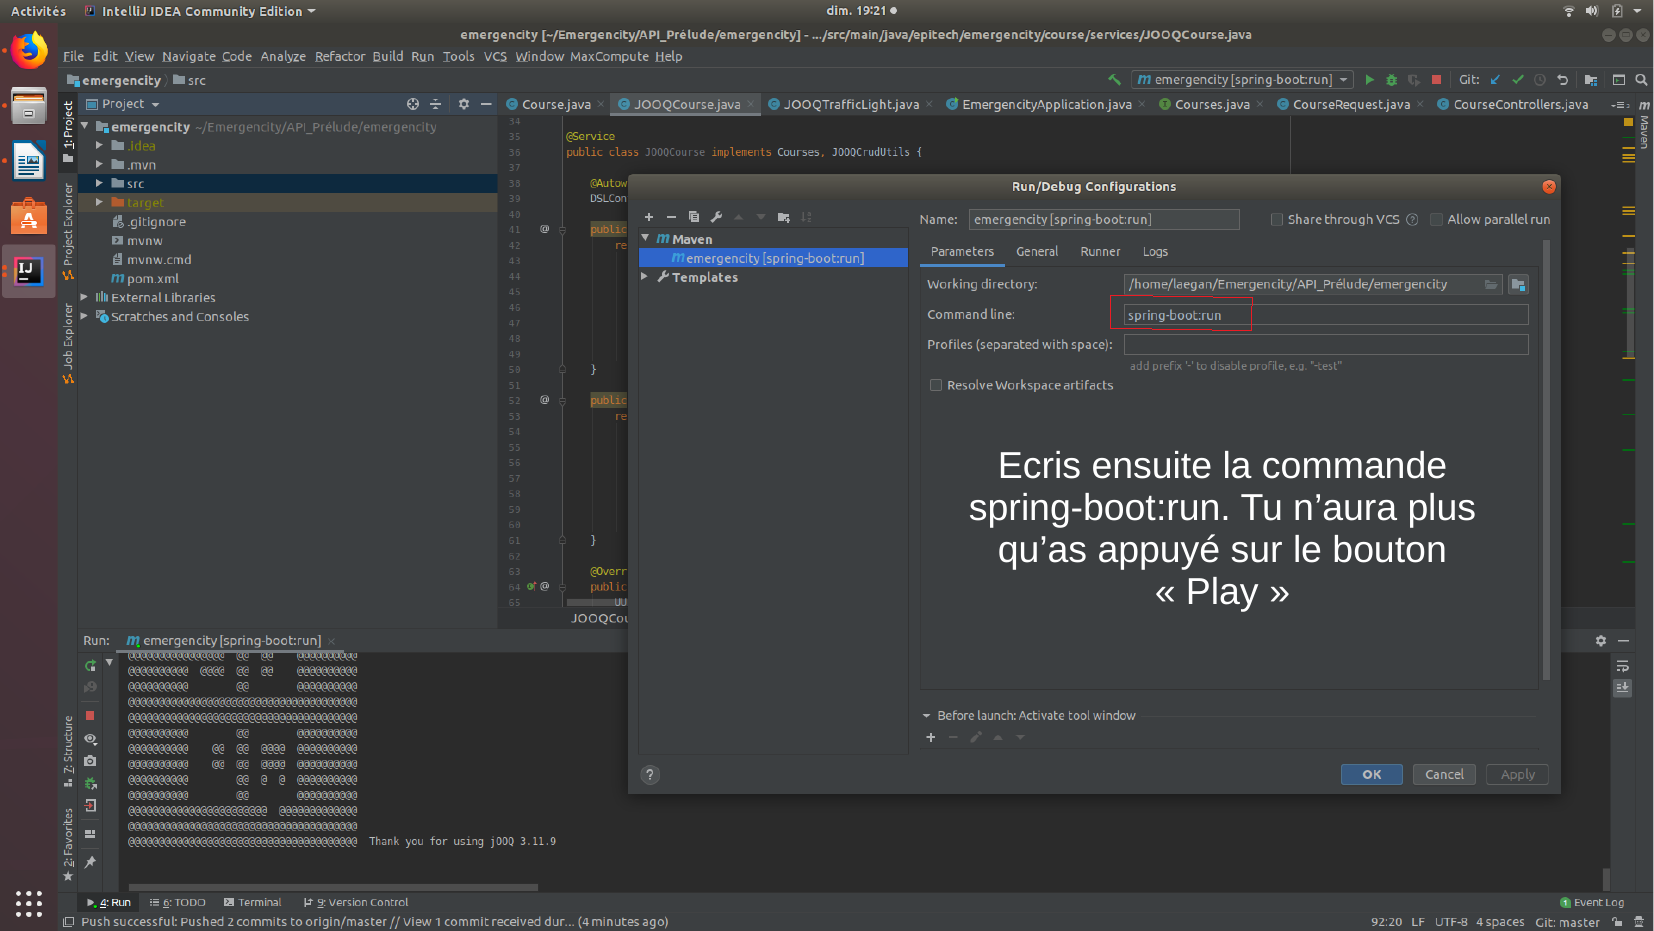

#
Ecris ensuite la commande spring-boot:run. Tu n’aura plus qu’as appuyé sur le bouton « Play »